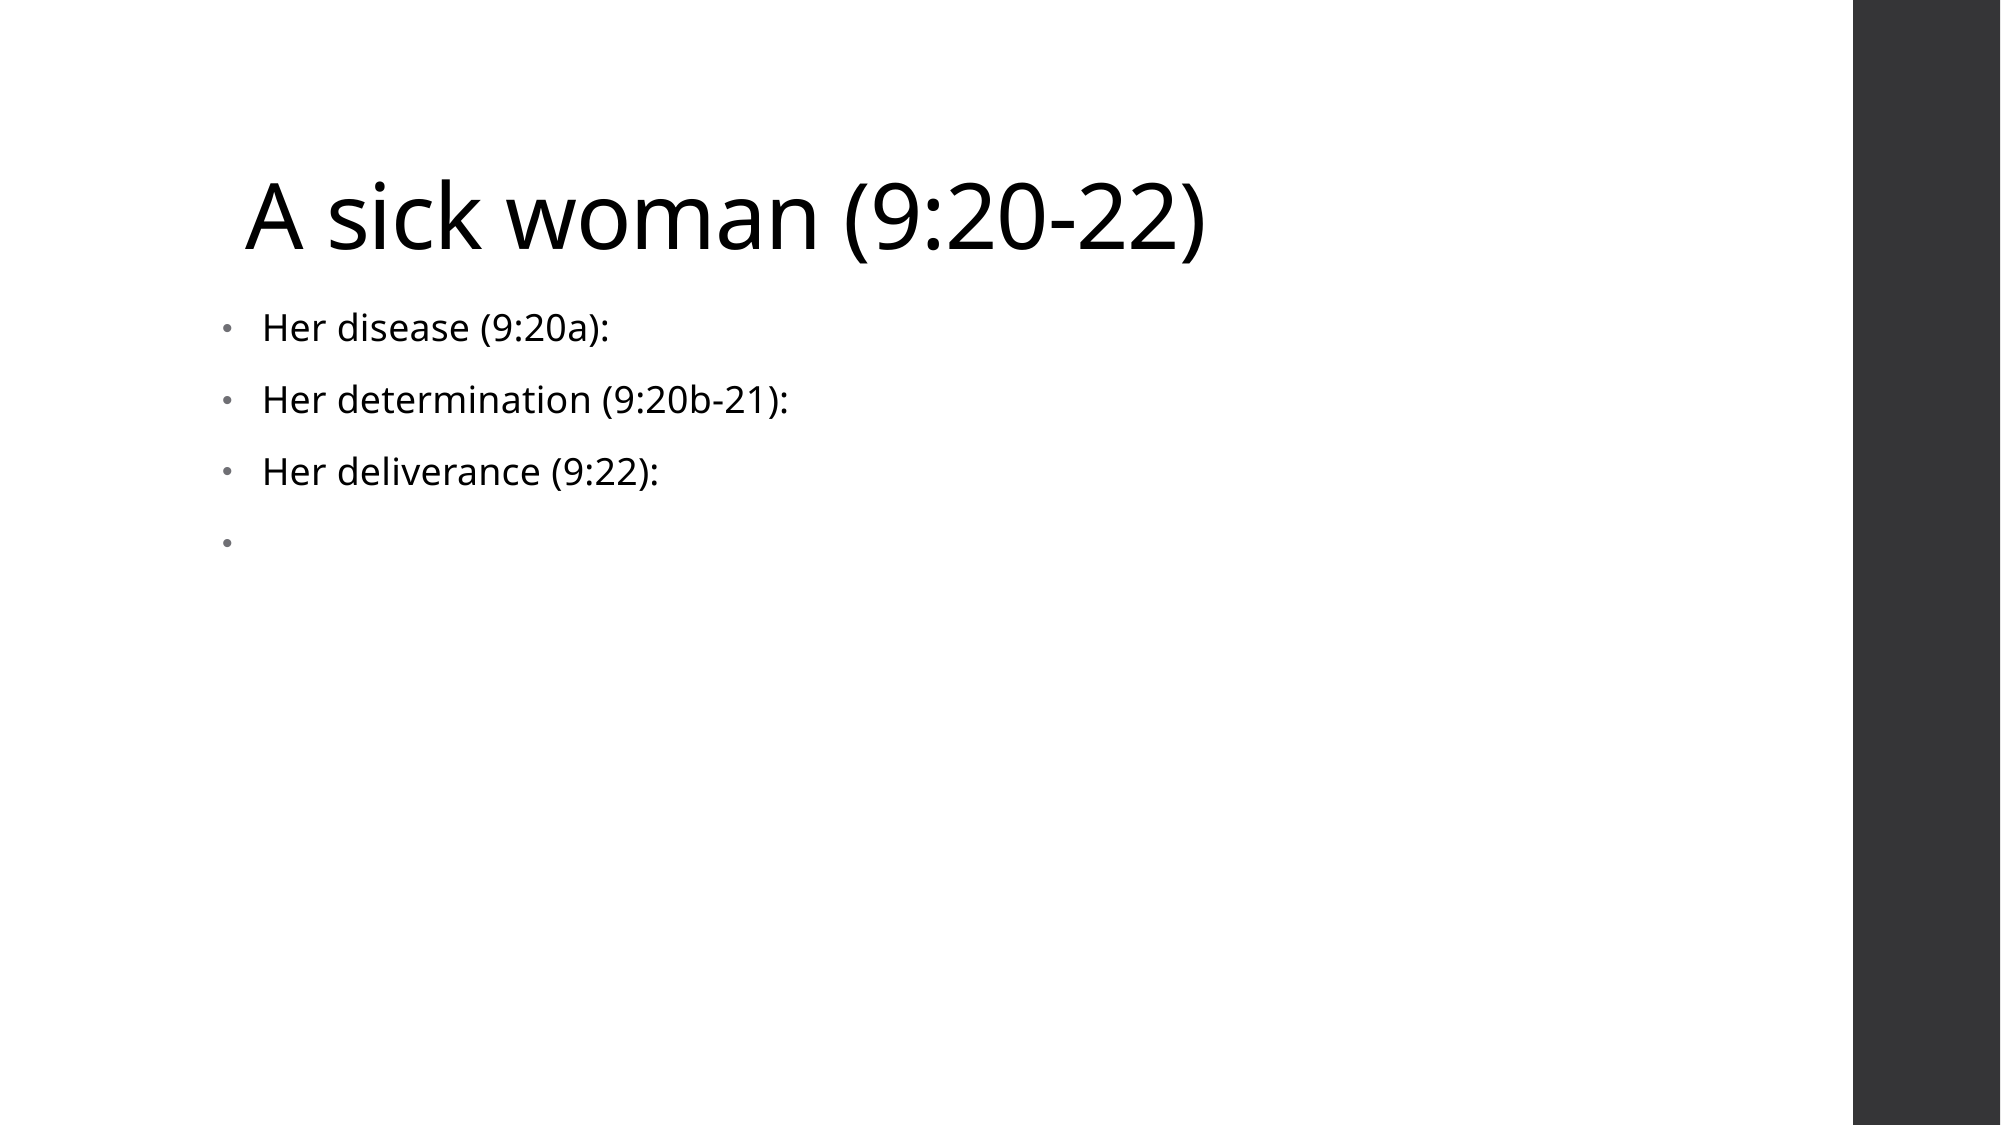

# A sick woman (9:20-22)
 Her disease (9:20a):
 Her determination (9:20b-21):
 Her deliverance (9:22):